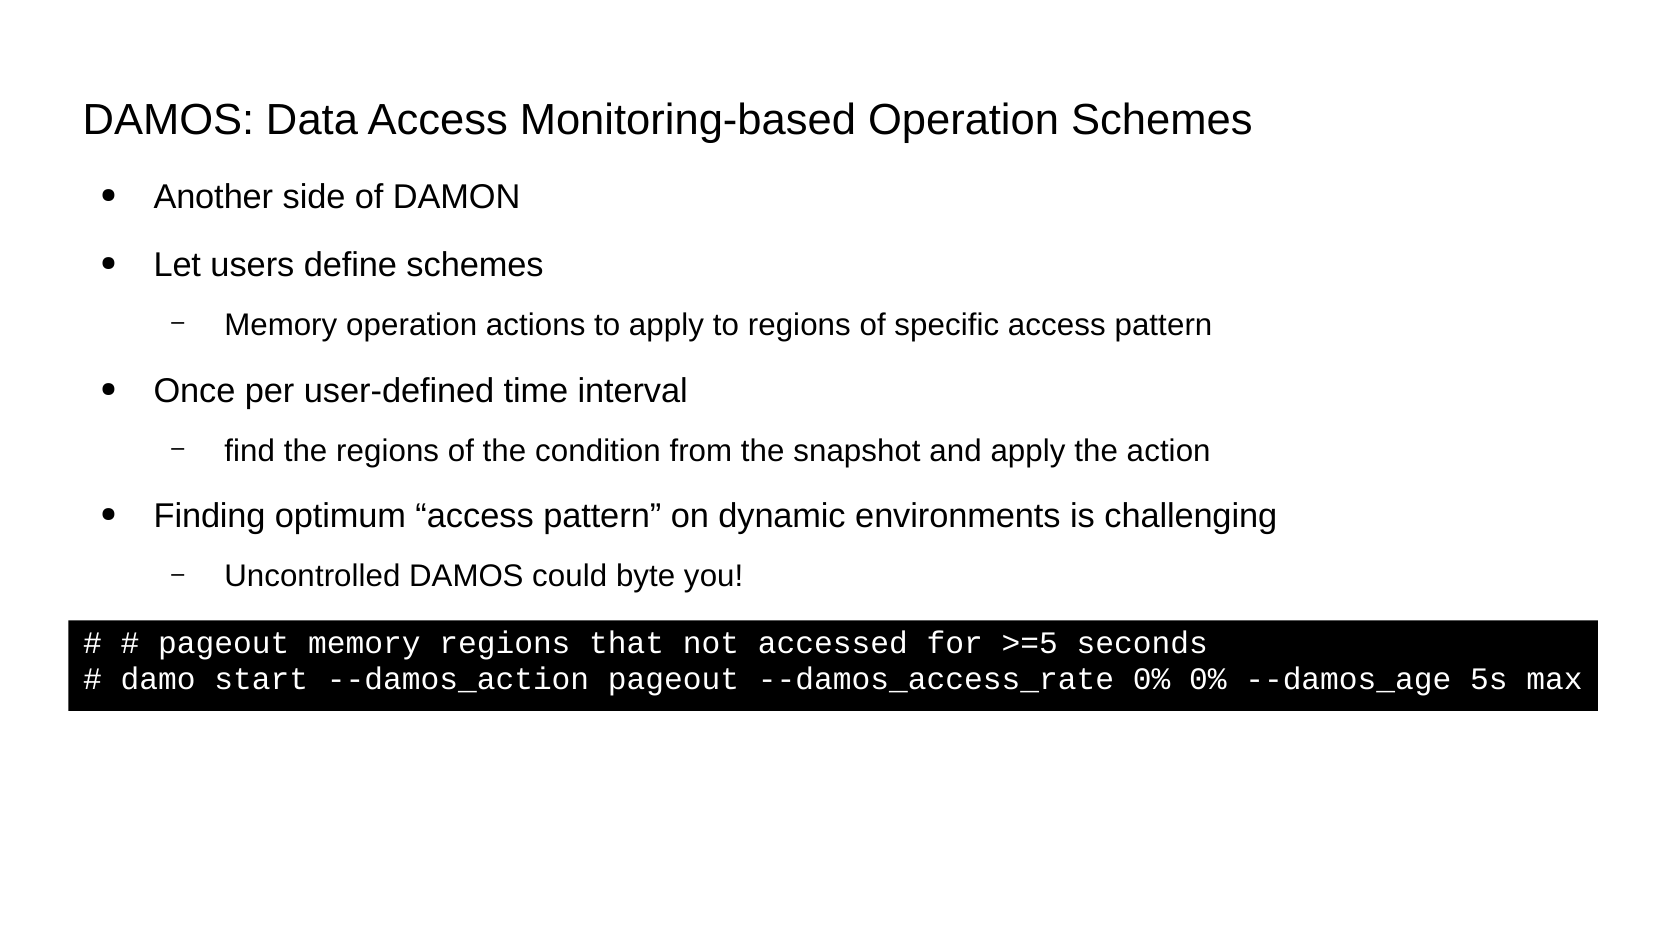

# DAMOS: Data Access Monitoring-based Operation Schemes
Another side of DAMON
Let users define schemes
Memory operation actions to apply to regions of specific access pattern
Once per user-defined time interval
find the regions of the condition from the snapshot and apply the action
Finding optimum “access pattern” on dynamic environments is challenging
Uncontrolled DAMOS could byte you!
# # pageout memory regions that not accessed for >=5 seconds
# damo start --damos_action pageout --damos_access_rate 0% 0% --damos_age 5s max